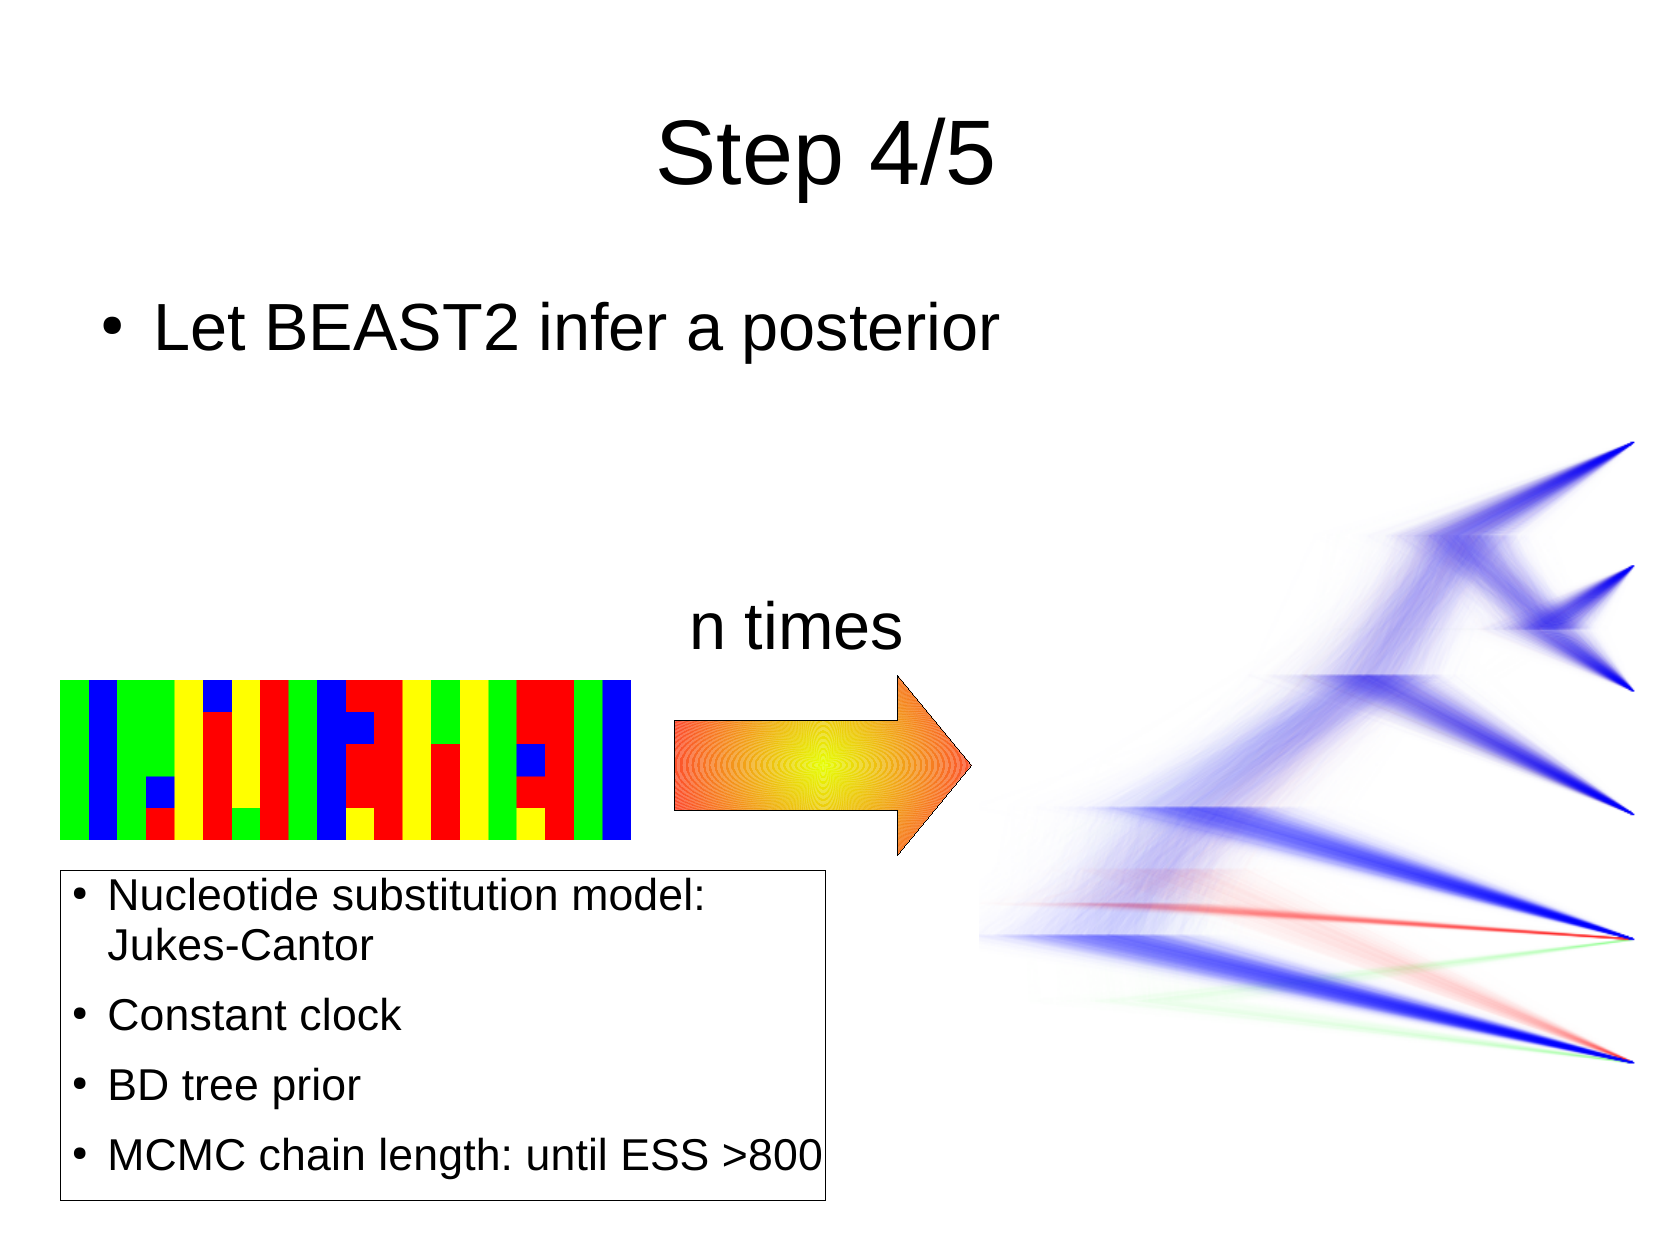

# Step 4/5
Let BEAST2 infer a posterior
n times
Nucleotide substitution model: Jukes-Cantor
Constant clock
BD tree prior
MCMC chain length: until ESS >800